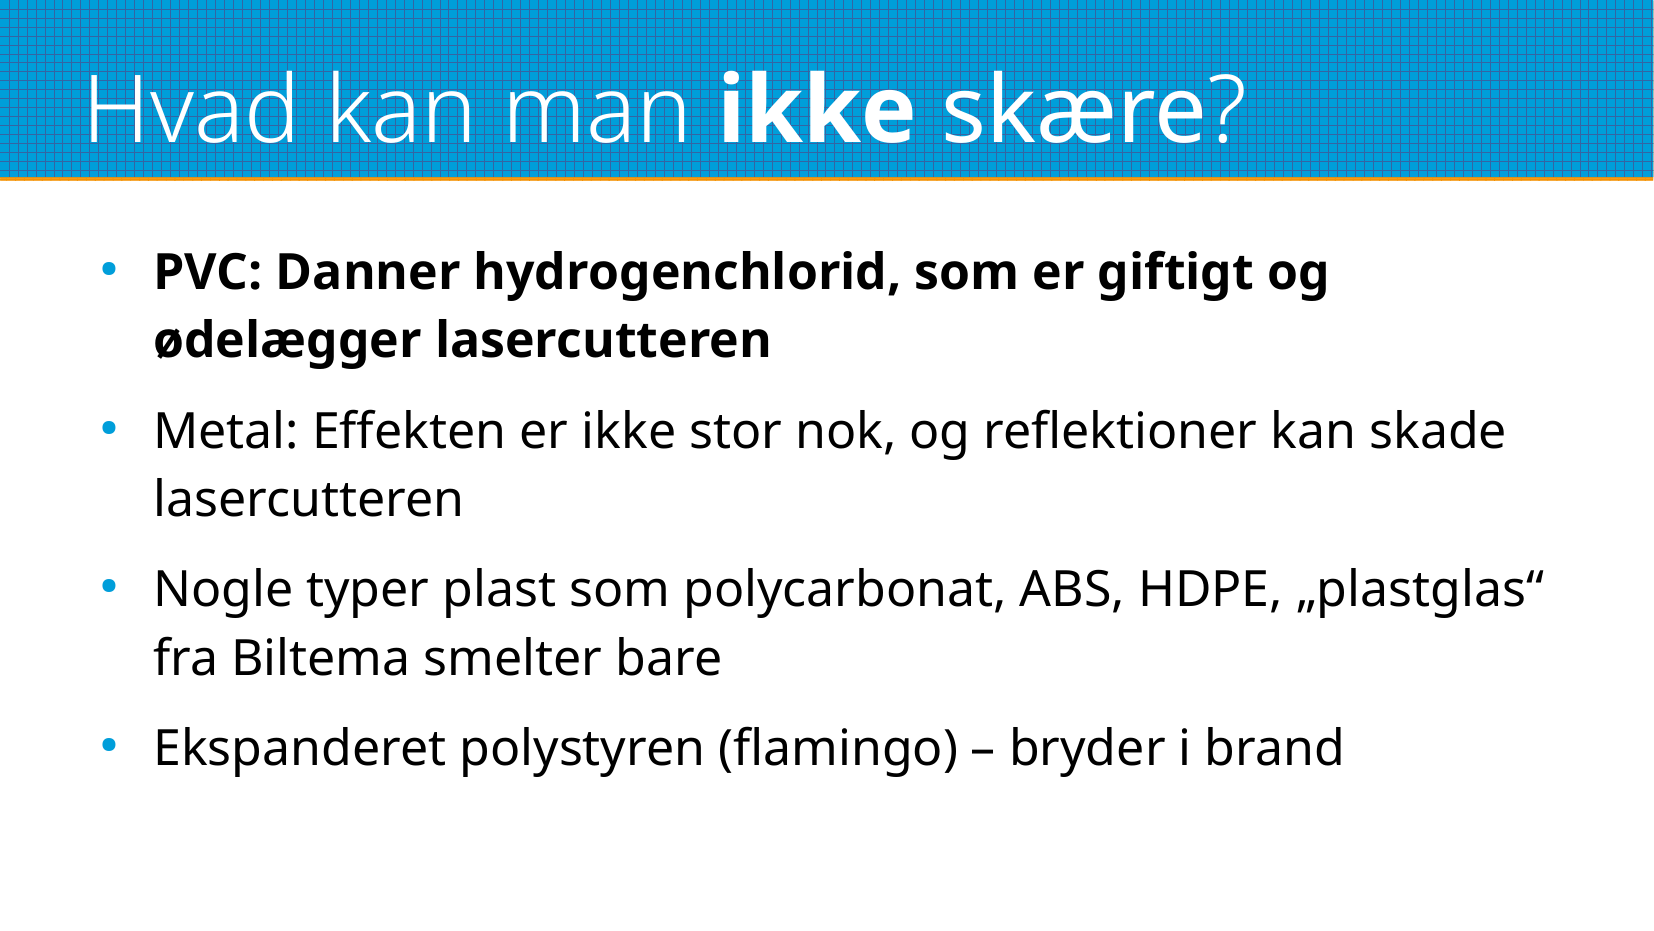

# Hvad kan man ikke skære?
PVC: Danner hydrogenchlorid, som er giftigt og ødelægger lasercutteren
Metal: Effekten er ikke stor nok, og reflektioner kan skade lasercutteren
Nogle typer plast som polycarbonat, ABS, HDPE, „plastglas“ fra Biltema smelter bare
Ekspanderet polystyren (flamingo) – bryder i brand